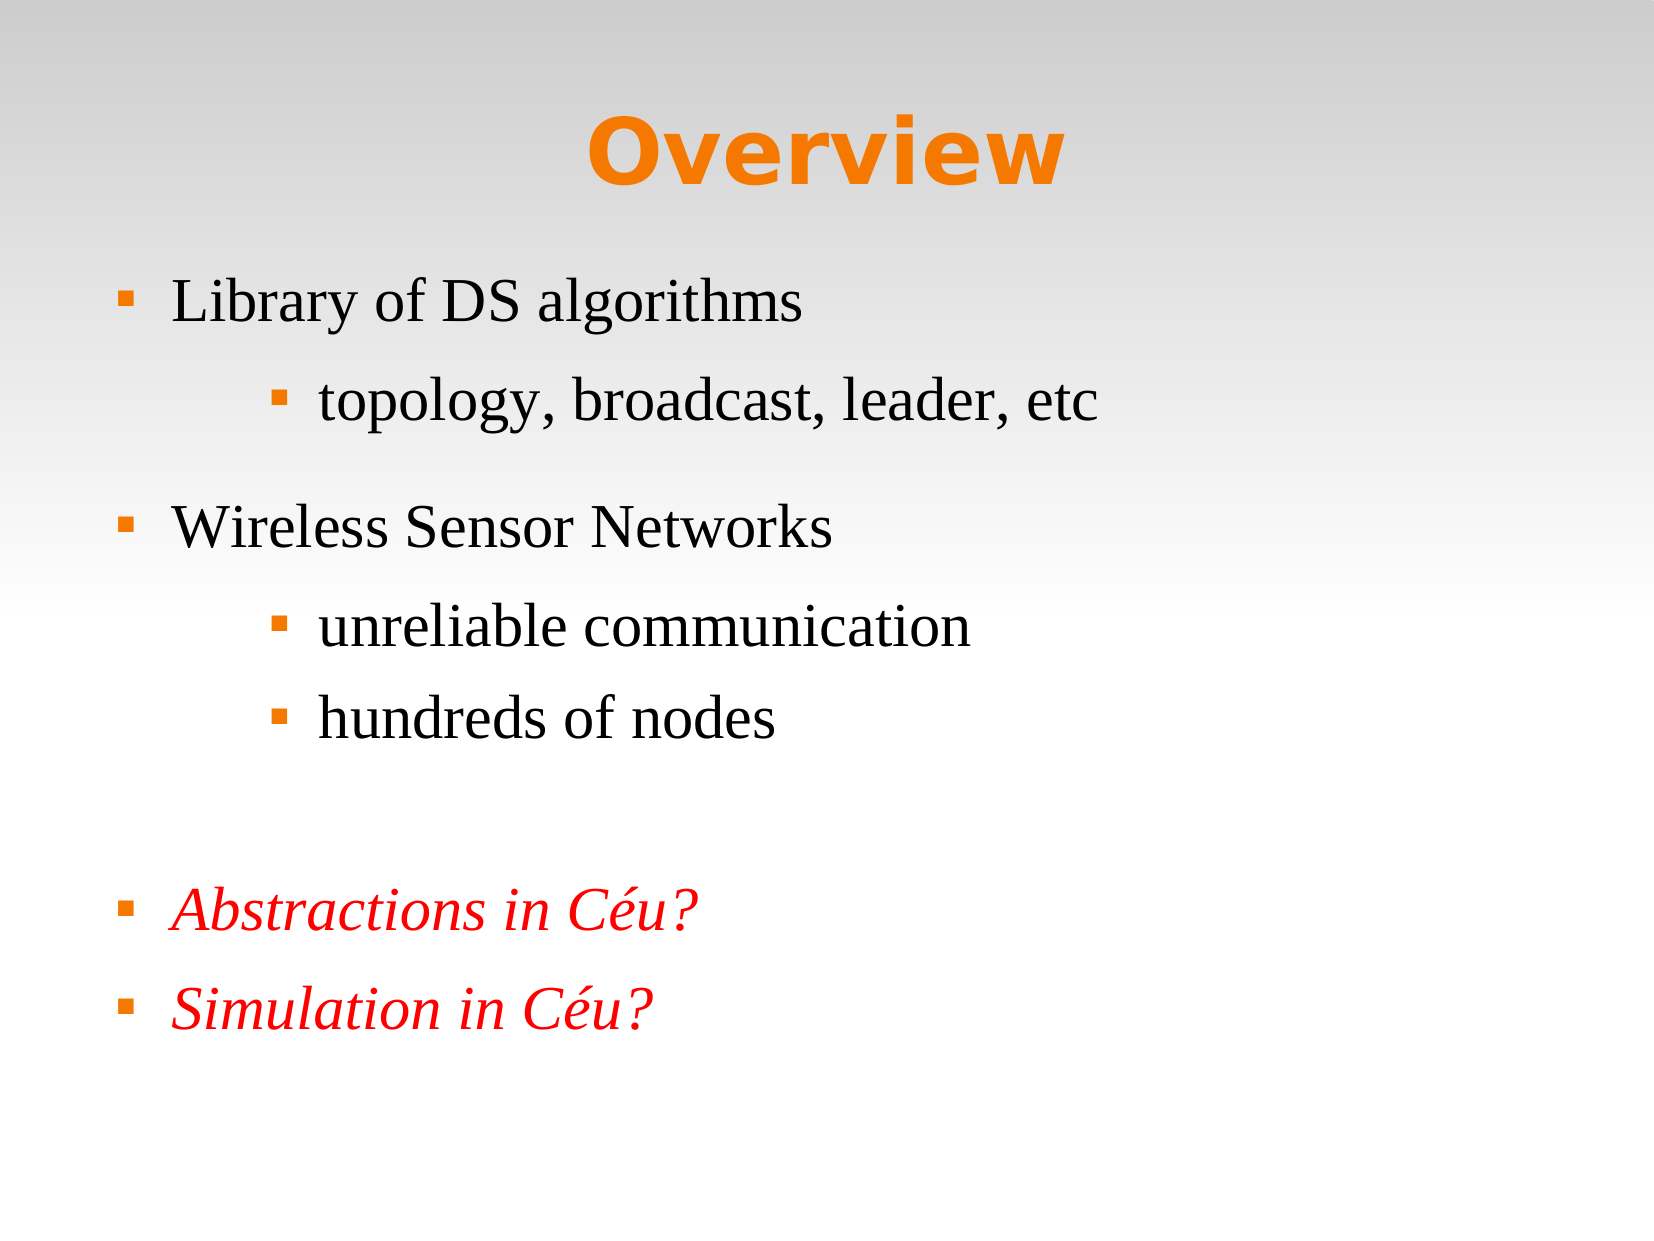

# Overview
Library of DS algorithms
topology, broadcast, leader, etc
Wireless Sensor Networks
unreliable communication
hundreds of nodes
Abstractions in Céu?
Simulation in Céu?